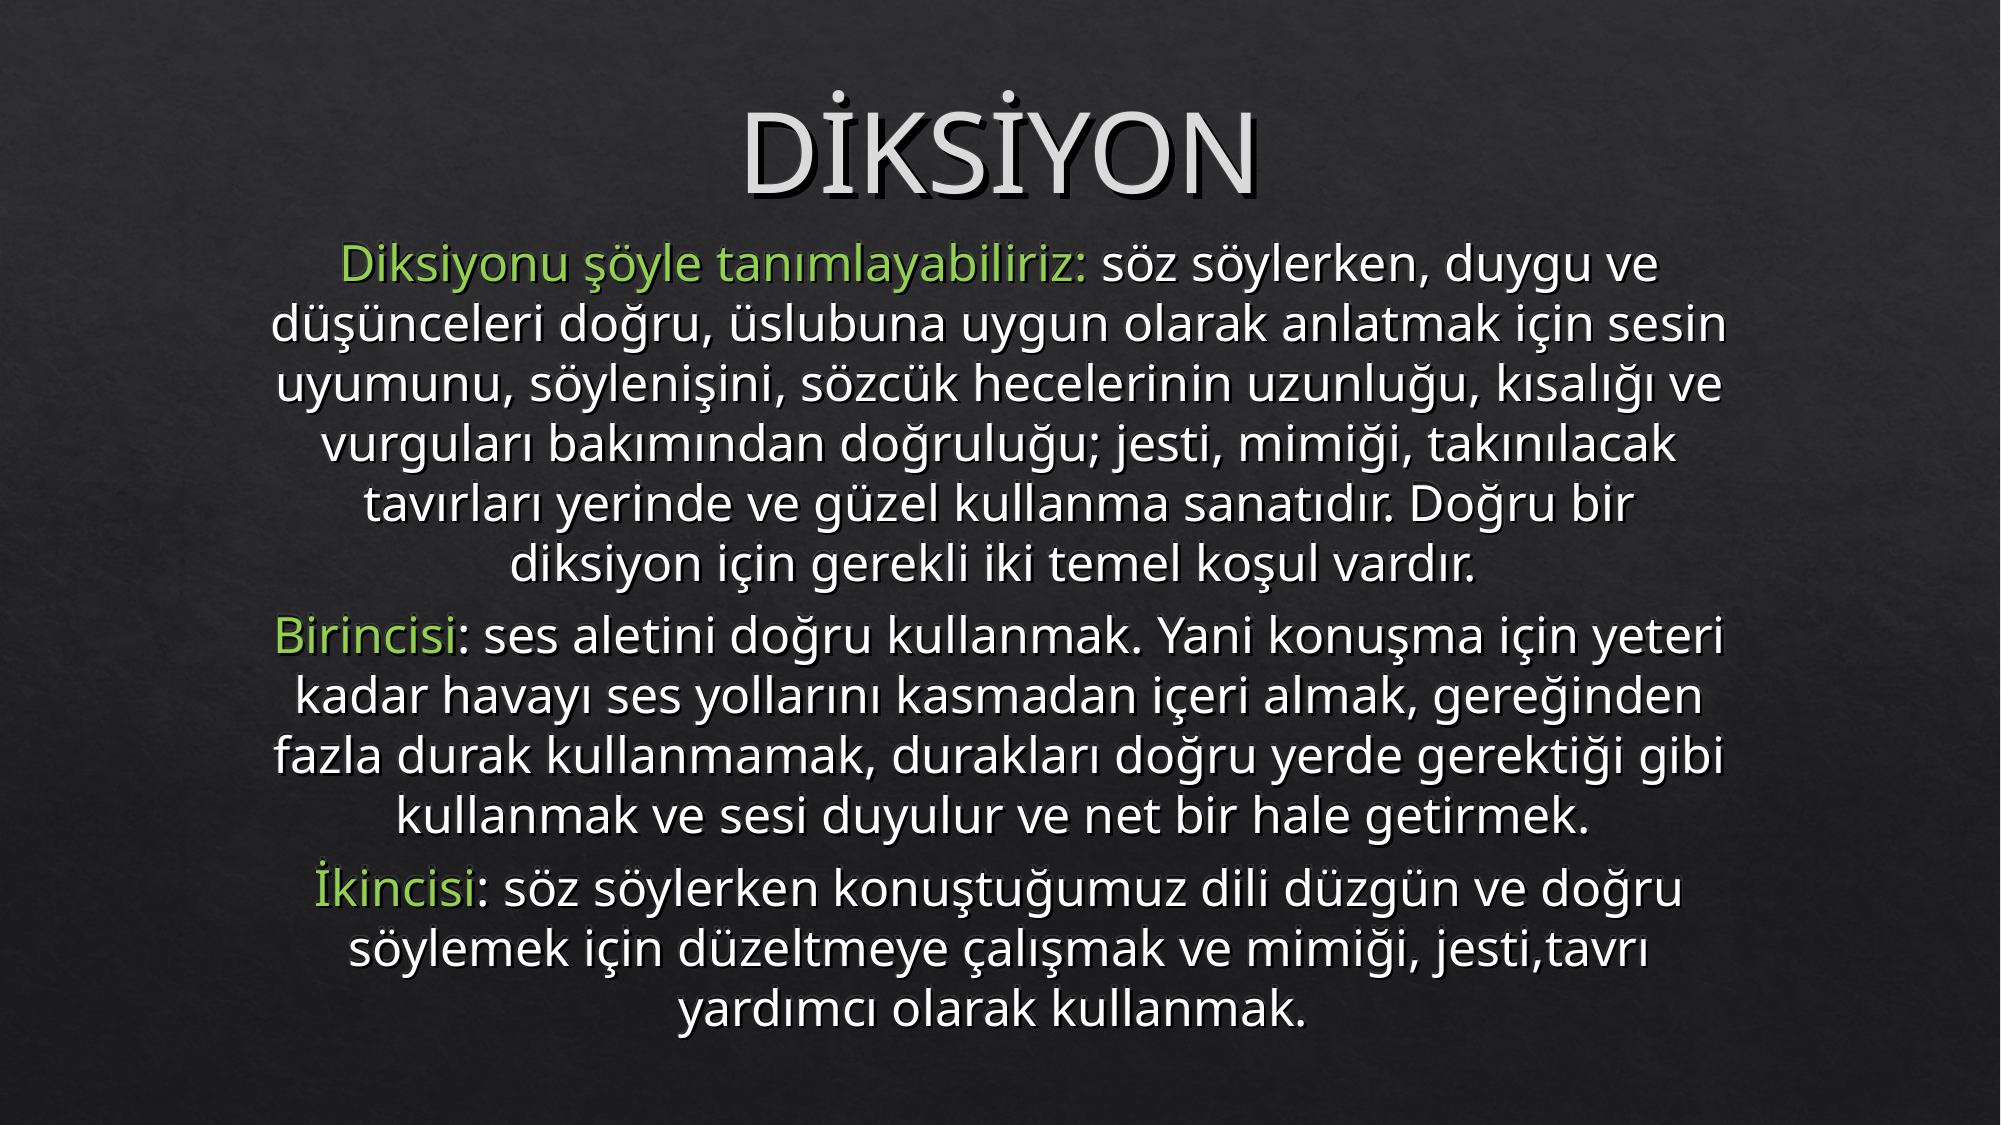

# DİKSİYON
Diksiyonu şöyle tanımlayabiliriz: söz söylerken, duygu ve düşünceleri doğru, üslubuna uygun olarak anlatmak için sesin uyumunu, söylenişini, sözcük hecelerinin uzunluğu, kısalığı ve vurguları bakımından doğruluğu; jesti, mimiği, takınılacak tavırları yerinde ve güzel kullanma sanatıdır. Doğru bir diksiyon için gerekli iki temel koşul vardır.
Birincisi: ses aletini doğru kullanmak. Yani konuşma için yeteri kadar havayı ses yollarını kasmadan içeri almak, gereğinden fazla durak kullanmamak, durakları doğru yerde gerektiği gibi kullanmak ve sesi duyulur ve net bir hale getirmek.
İkincisi: söz söylerken konuştuğumuz dili düzgün ve doğru söylemek için düzeltmeye çalışmak ve mimiği, jesti,tavrı yardımcı olarak kullanmak.